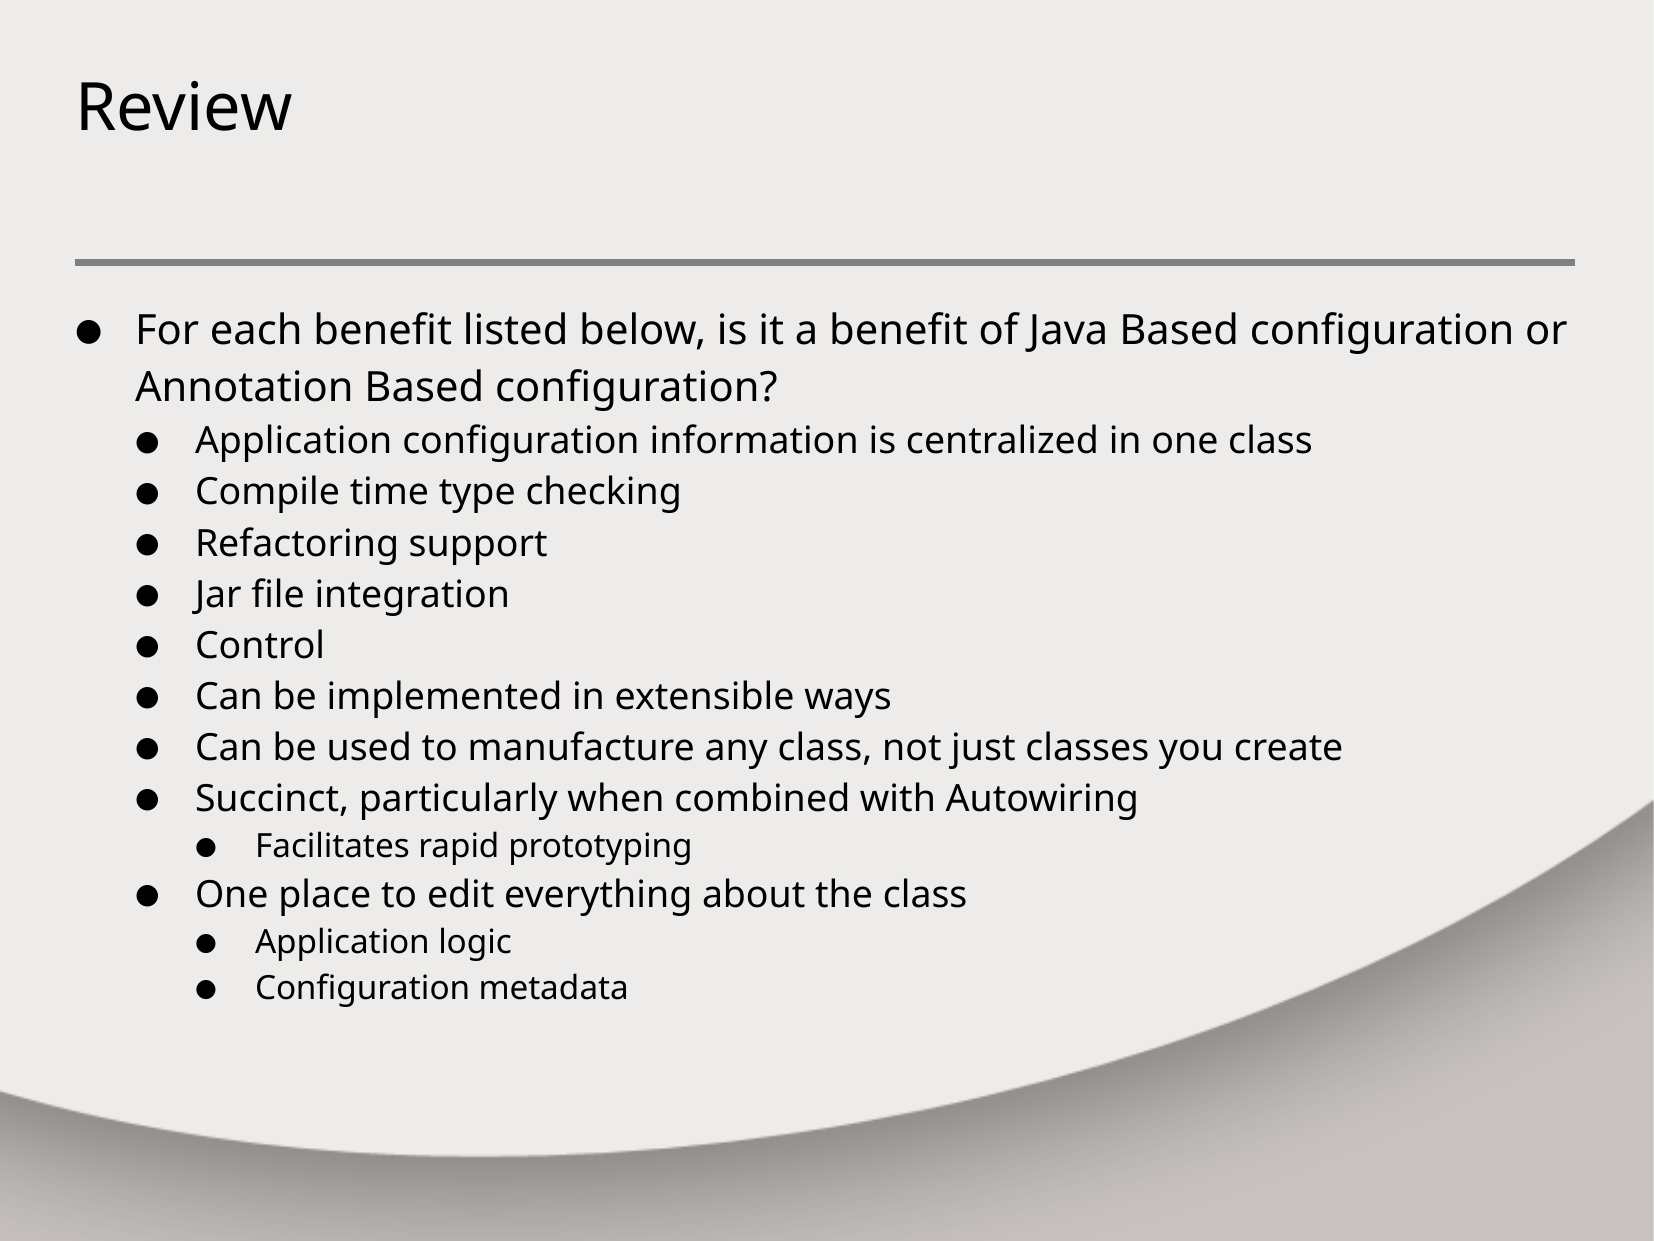

# Review
For each benefit listed below, is it a benefit of Java Based configuration or Annotation Based configuration?
Application configuration information is centralized in one class
Compile time type checking
Refactoring support
Jar file integration
Control
Can be implemented in extensible ways
Can be used to manufacture any class, not just classes you create
Succinct, particularly when combined with Autowiring
Facilitates rapid prototyping
One place to edit everything about the class
Application logic
Configuration metadata